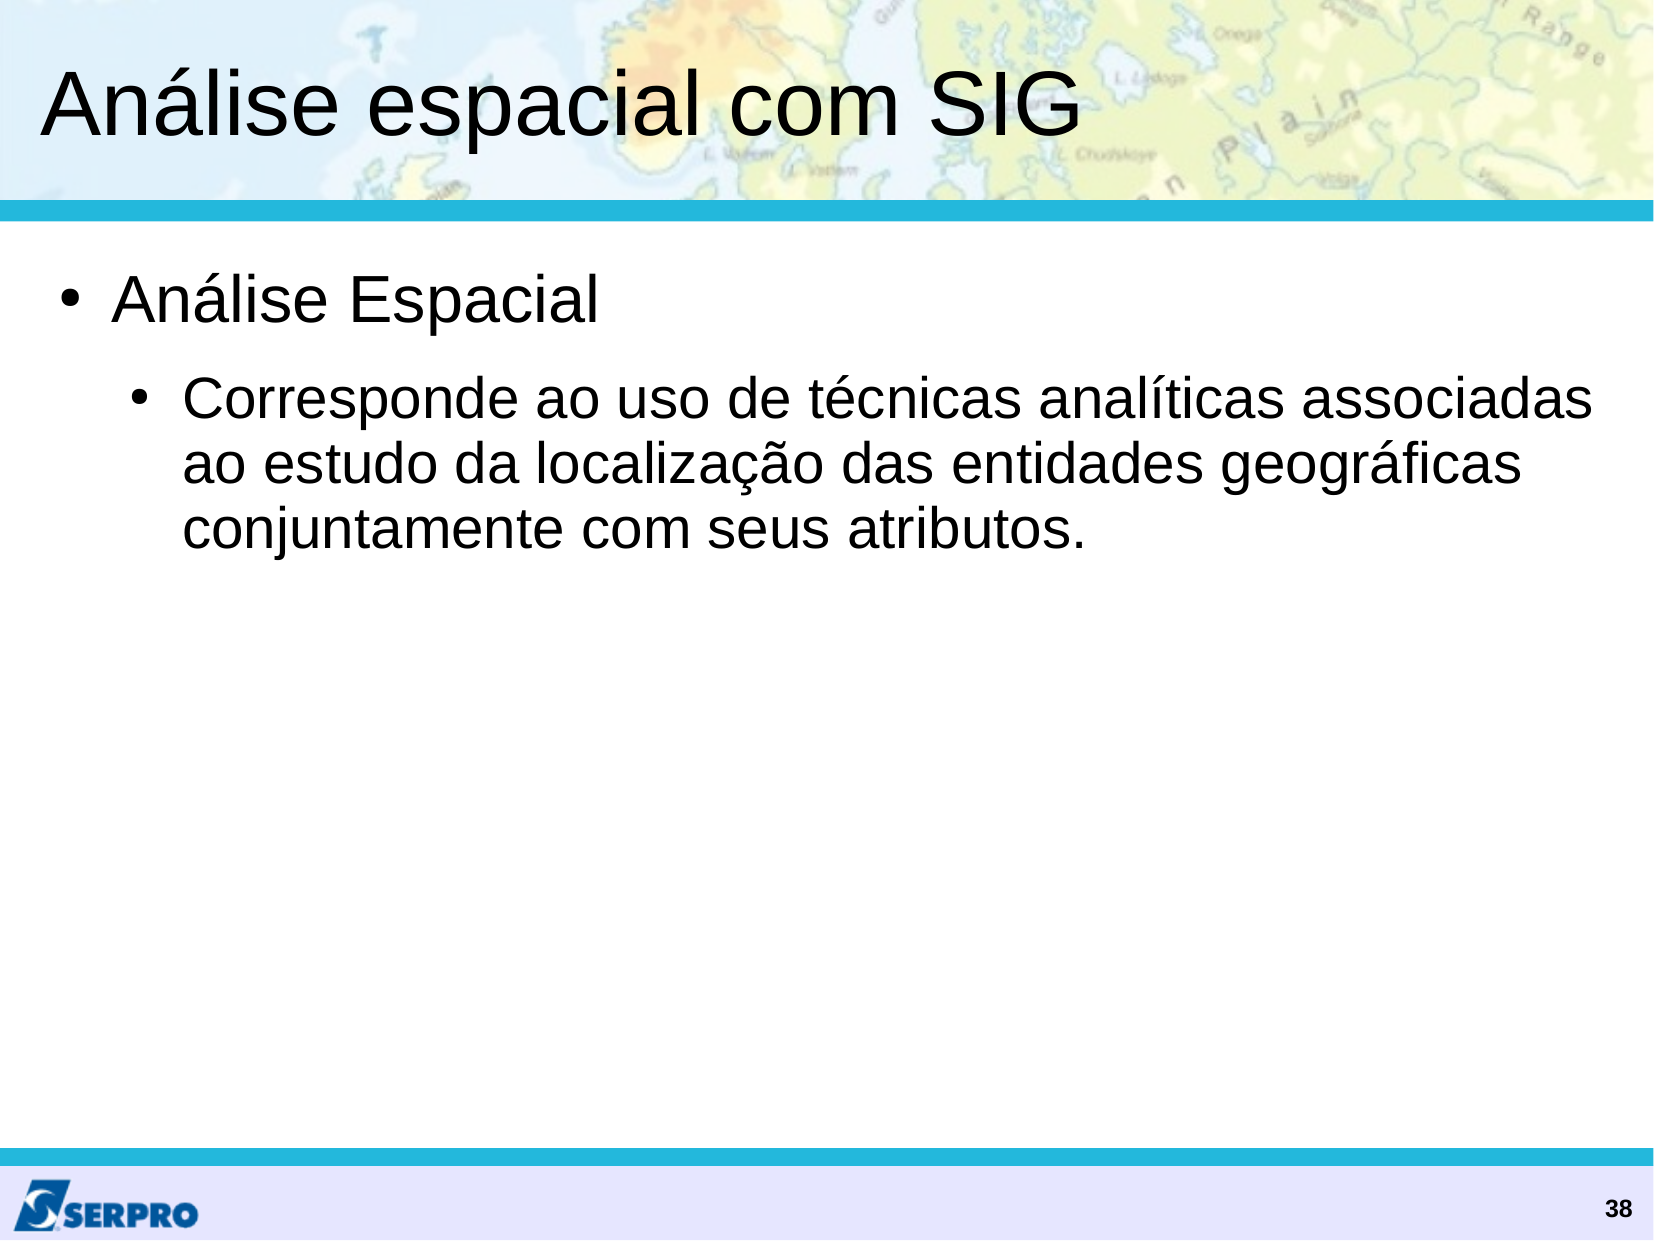

# Análise espacial com SIG
Análise Espacial
Corresponde ao uso de técnicas analíticas associadas ao estudo da localização das entidades geográficas conjuntamente com seus atributos.
38